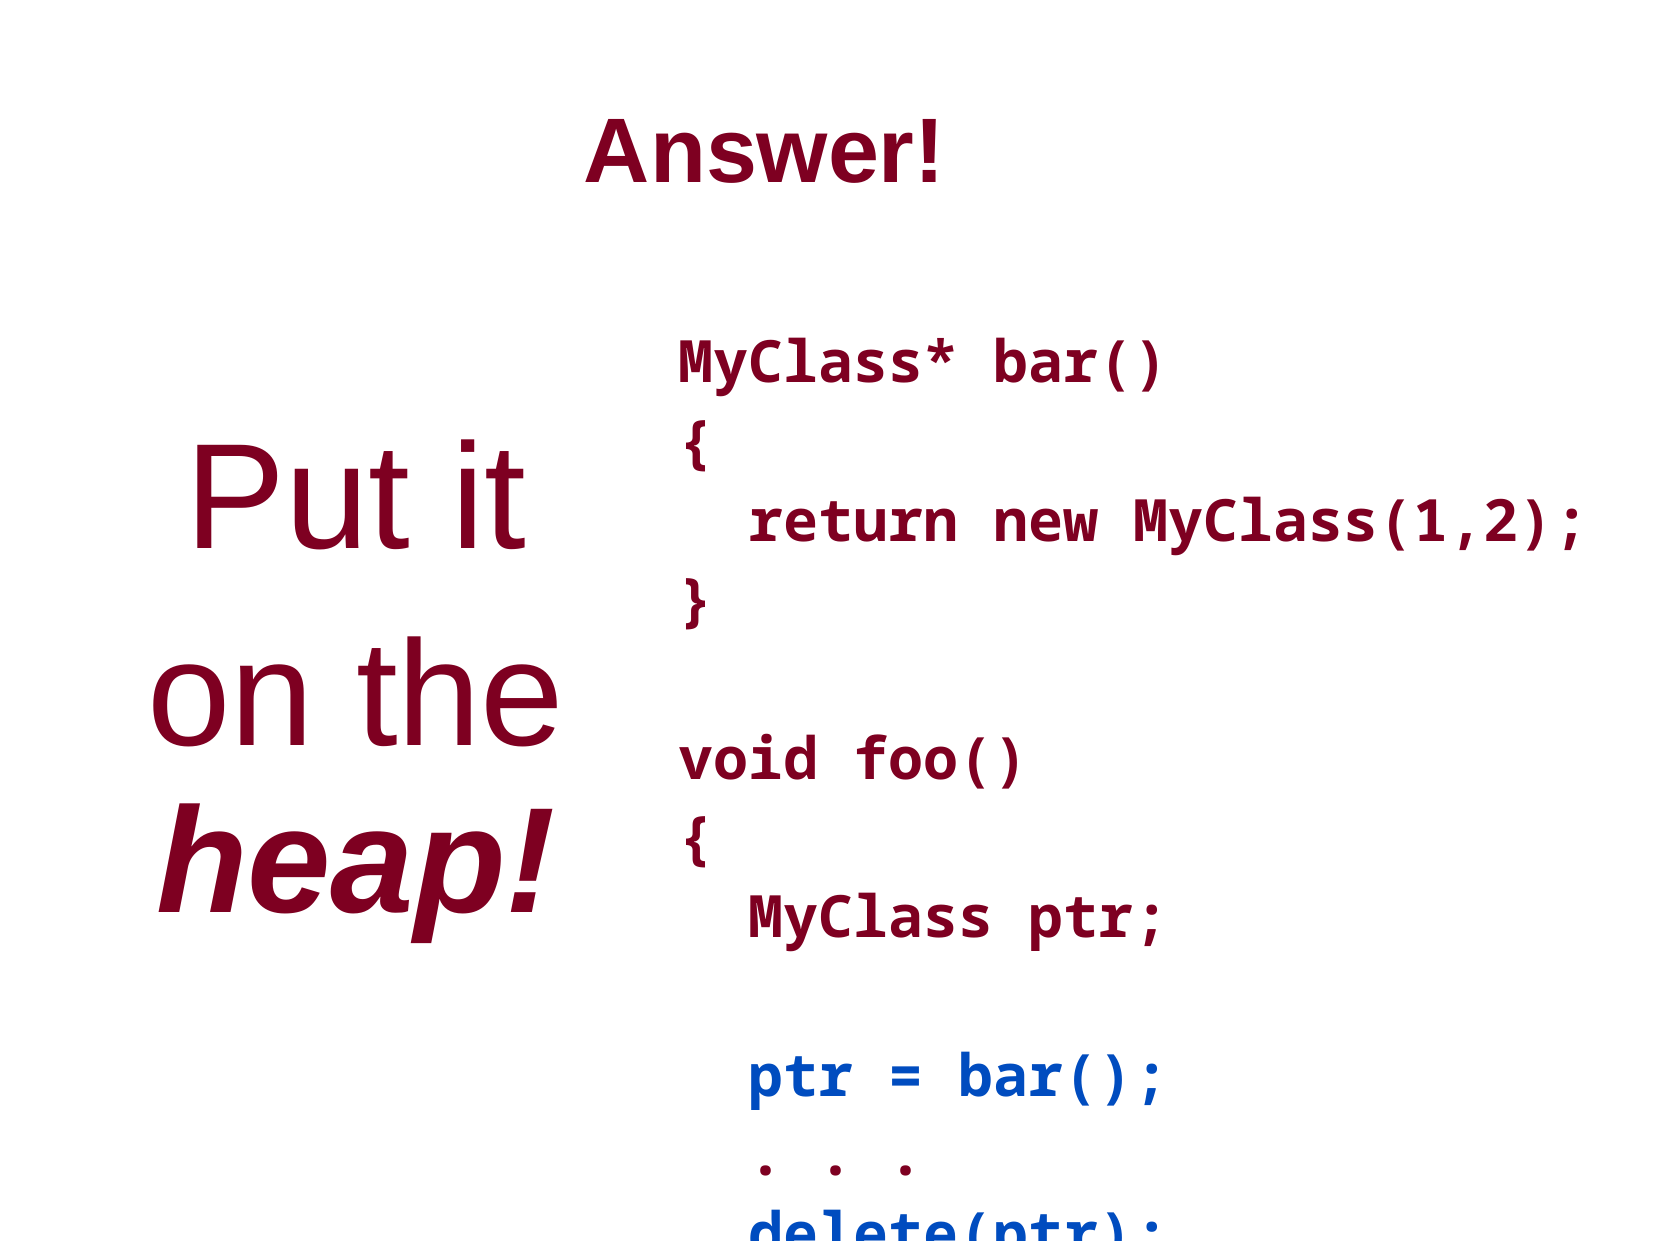

# Answer!
MyClass* bar()
{
 return new MyClass(1,2);
}
void foo()
{
 MyClass ptr;
 ptr = bar();
 . . .
 delete(ptr);
Put it
on the heap!